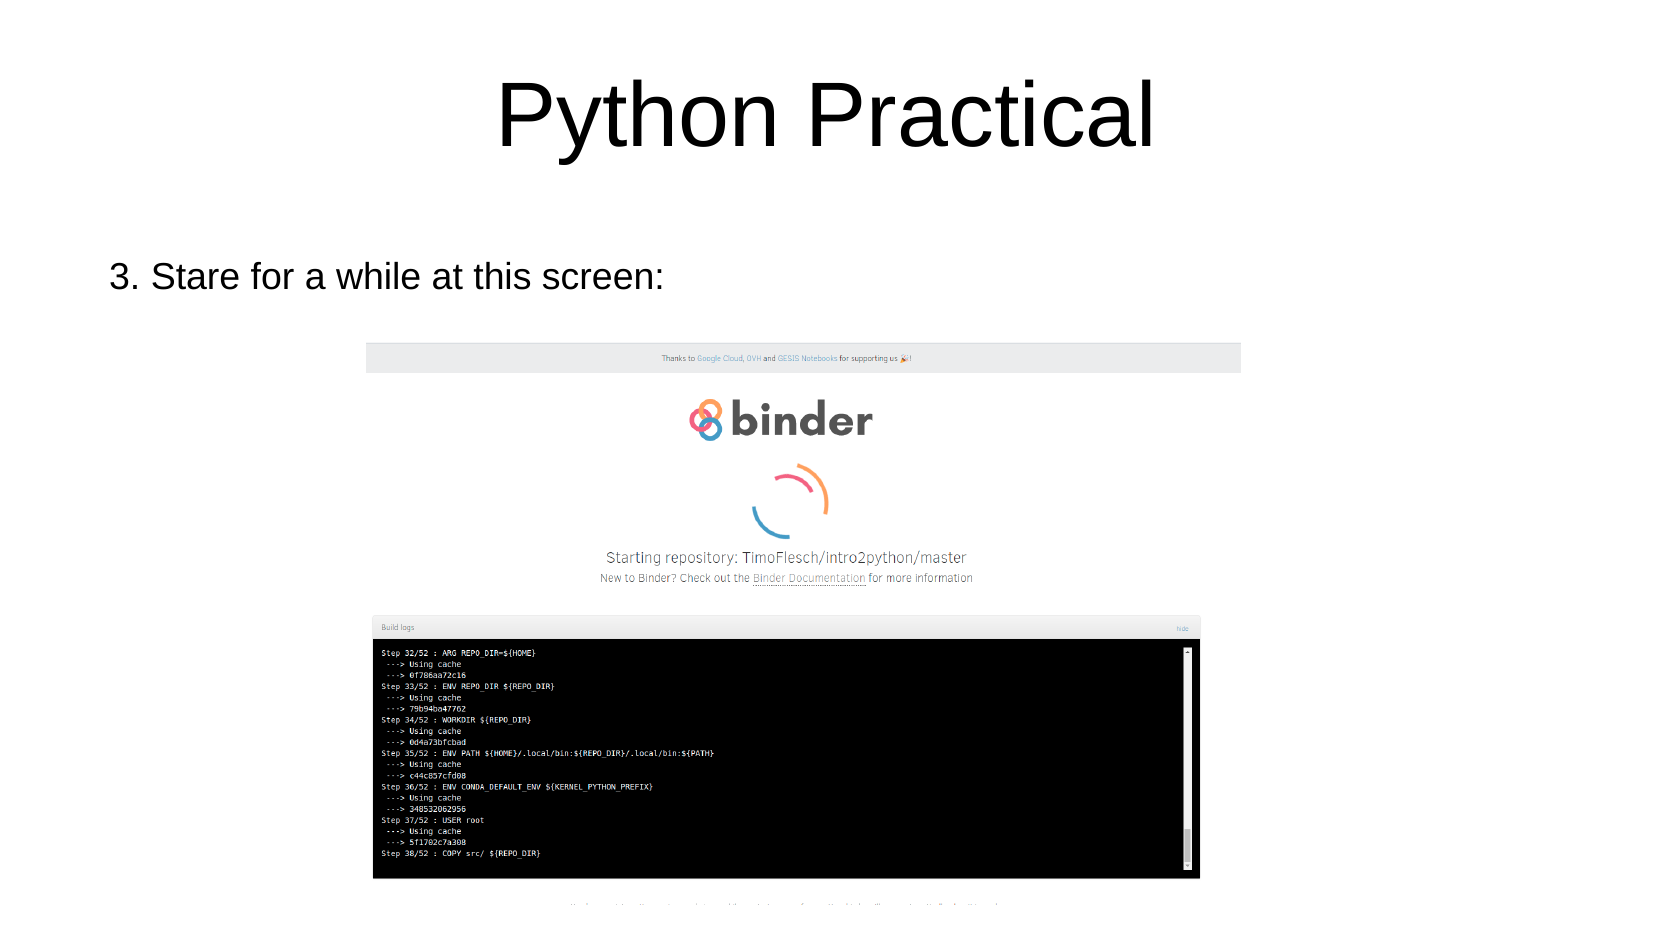

# Python Practical
3. Stare for a while at this screen: